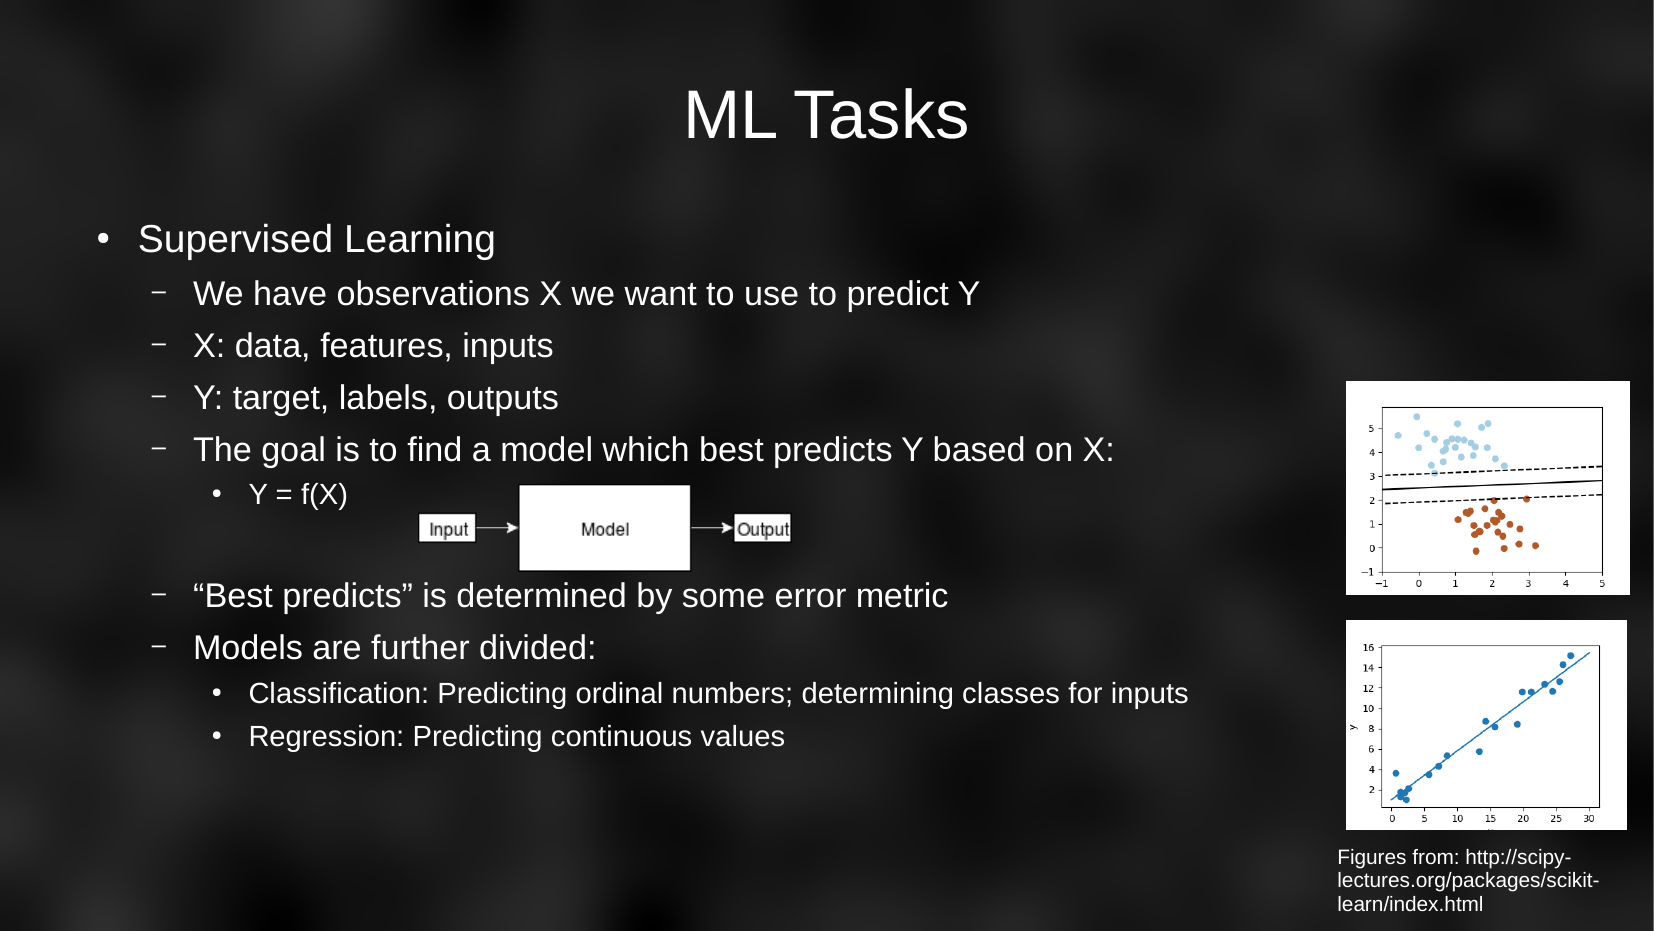

# ML Tasks
Supervised Learning
We have observations X we want to use to predict Y
X: data, features, inputs
Y: target, labels, outputs
The goal is to find a model which best predicts Y based on X:
Y = f(X)
“Best predicts” is determined by some error metric
Models are further divided:
Classification: Predicting ordinal numbers; determining classes for inputs
Regression: Predicting continuous values
Figures from: http://scipy-lectures.org/packages/scikit-learn/index.html